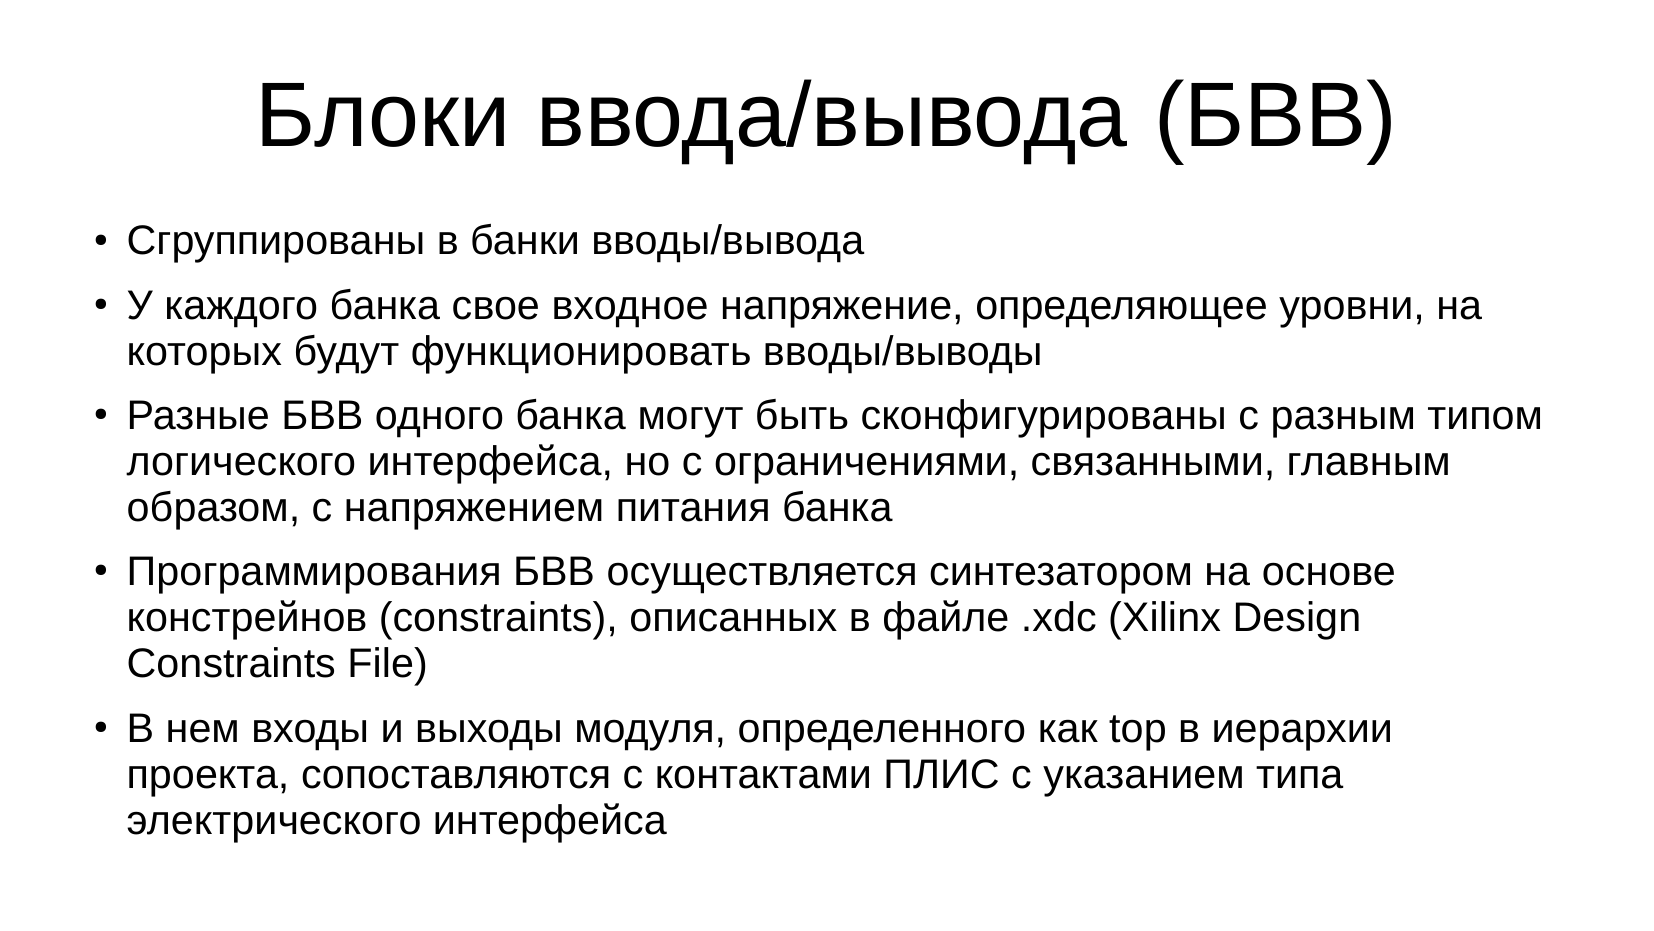

# Блоки ввода/вывода (БВВ)
Сгруппированы в банки вводы/вывода
У каждого банка свое входное напряжение, определяющее уровни, на которых будут функционировать вводы/выводы
Разные БВВ одного банка могут быть сконфигурированы с разным типом логического интерфейса, но с ограничениями, связанными, главным образом, с напряжением питания банка
Программирования БВВ осуществляется синтезатором на основе констрейнов (constraints), описанных в файле .xdc (Xilinx Design Constraints File)
В нем входы и выходы модуля, определенного как top в иерархии проекта, сопоставляются с контактами ПЛИС с указанием типа электрического интерфейса